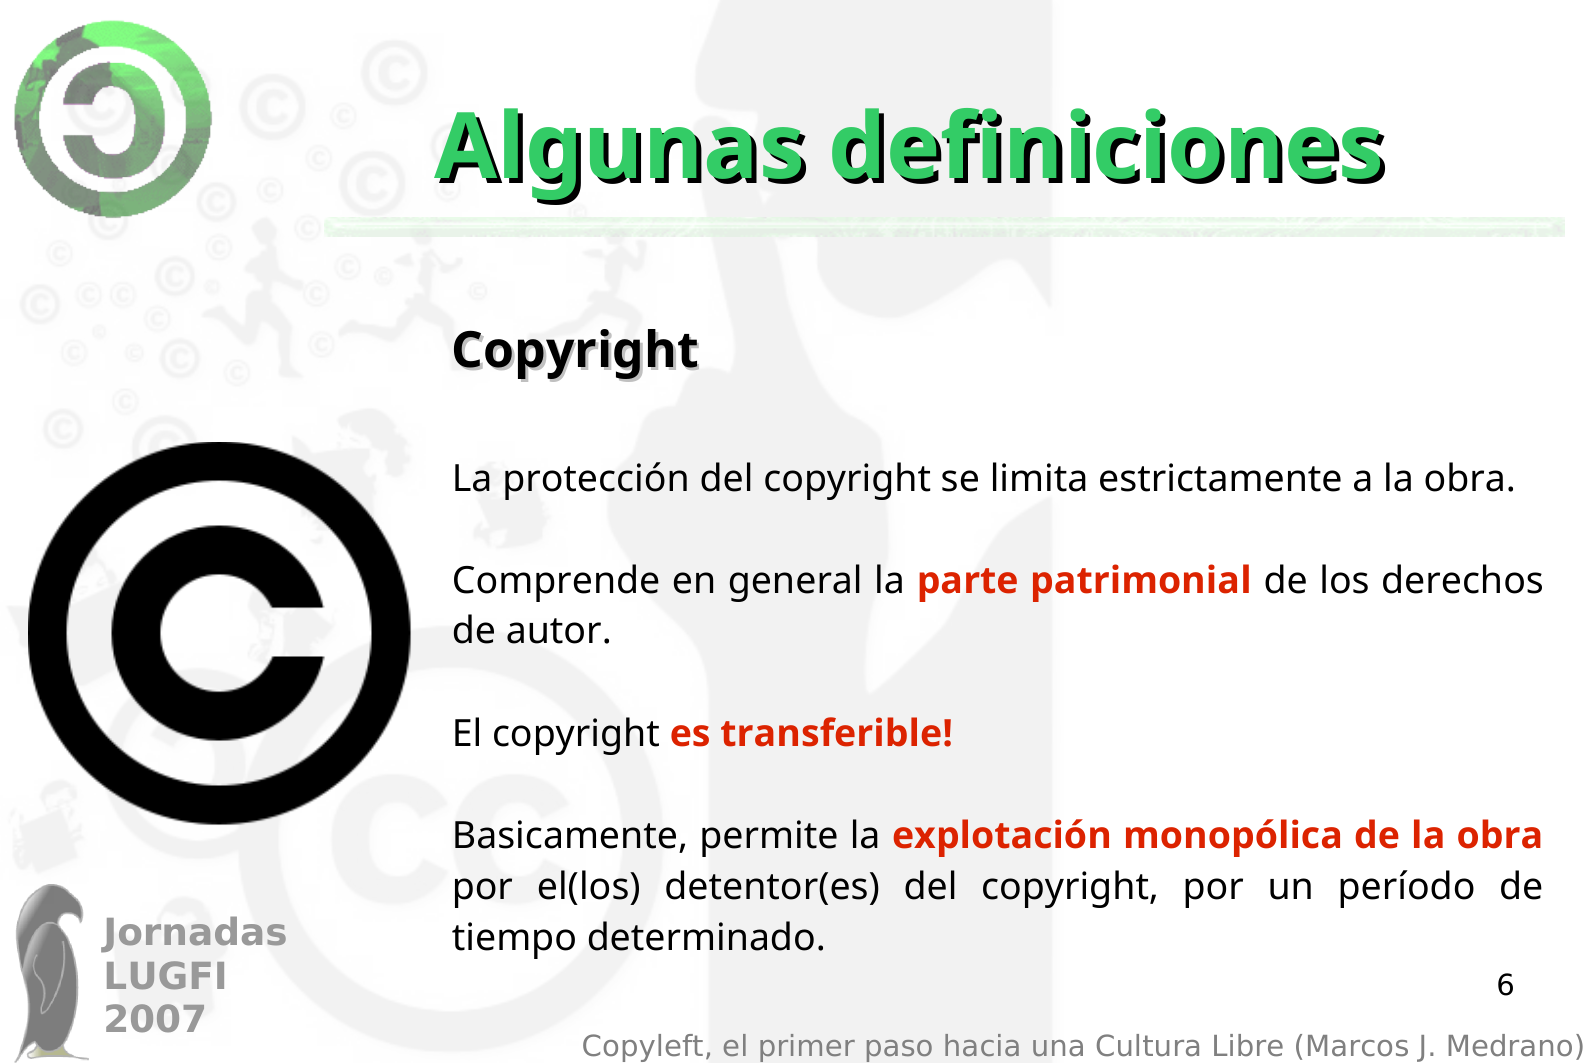

Algunas definiciones
Copyright
La protección del copyright se limita estrictamente a la obra.
Comprende en general la parte patrimonial de los derechos de autor.
El copyright es transferible!
Basicamente, permite la explotación monopólica de la obra por el(los) detentor(es) del copyright, por un período de tiempo determinado.
6